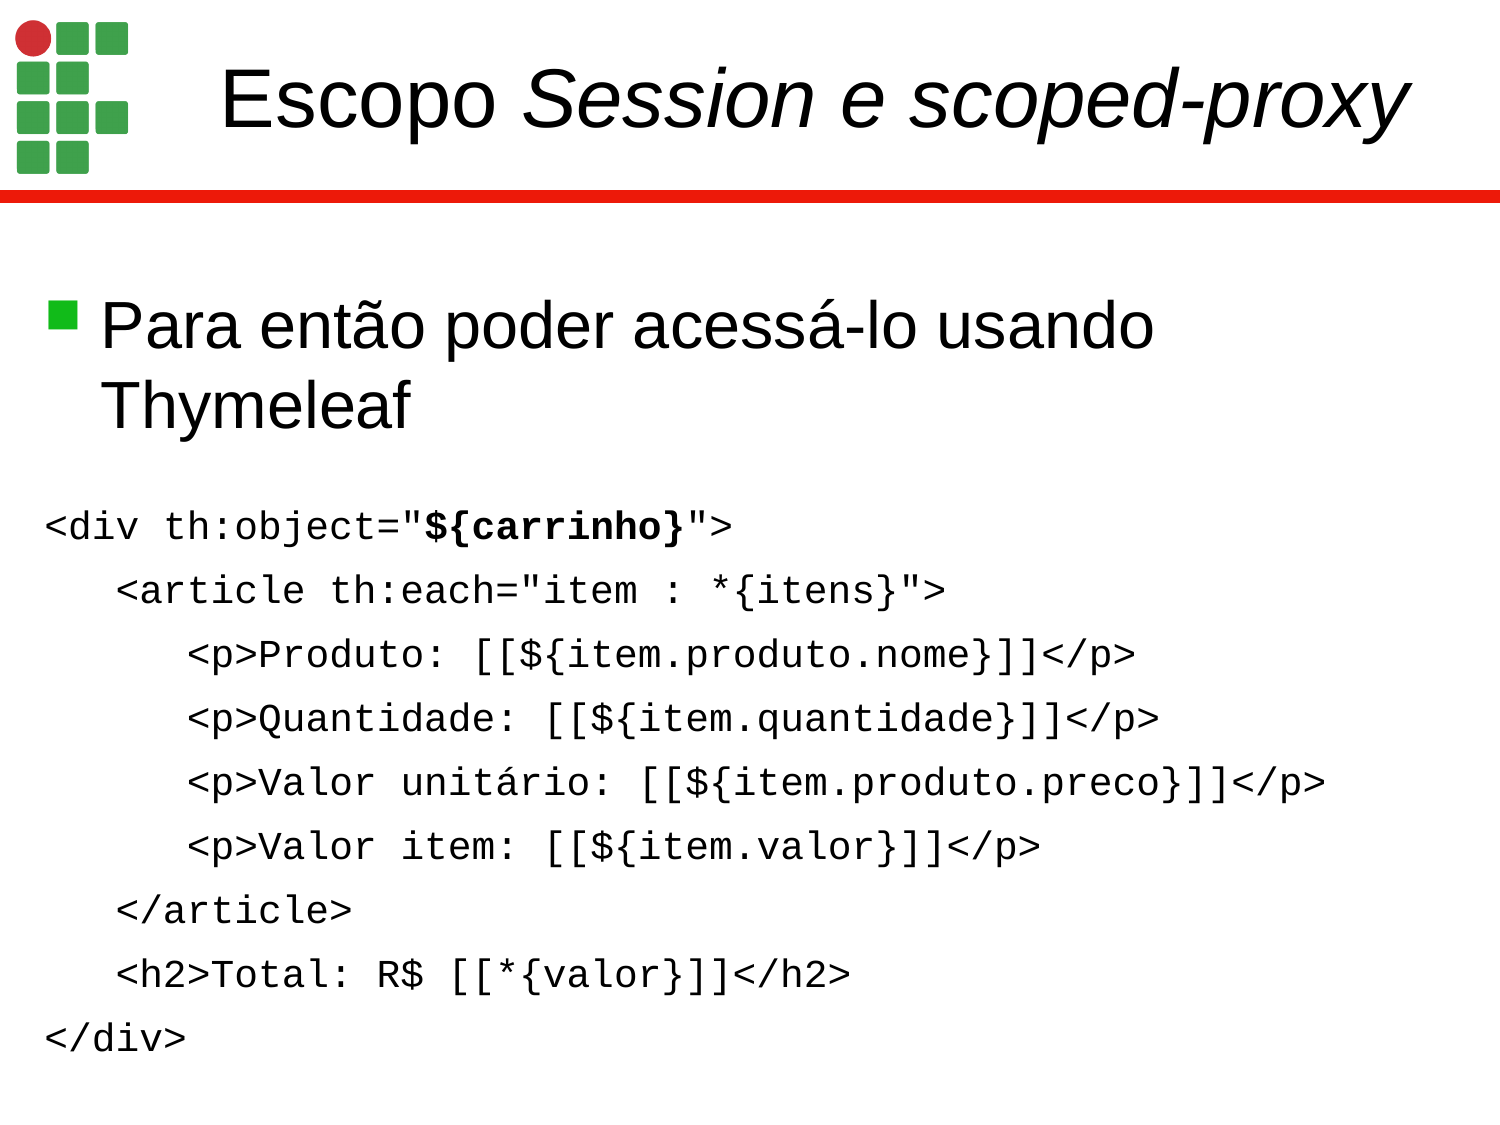

Escopo Session e scoped-proxy
# Para então poder acessá-lo usando Thymeleaf
<div th:object="${carrinho}">
 <article th:each="item : *{itens}">
 <p>Produto: [[${item.produto.nome}]]</p>
 <p>Quantidade: [[${item.quantidade}]]</p>
 <p>Valor unitário: [[${item.produto.preco}]]</p>
 <p>Valor item: [[${item.valor}]]</p>
 </article>
 <h2>Total: R$ [[*{valor}]]</h2>
</div>